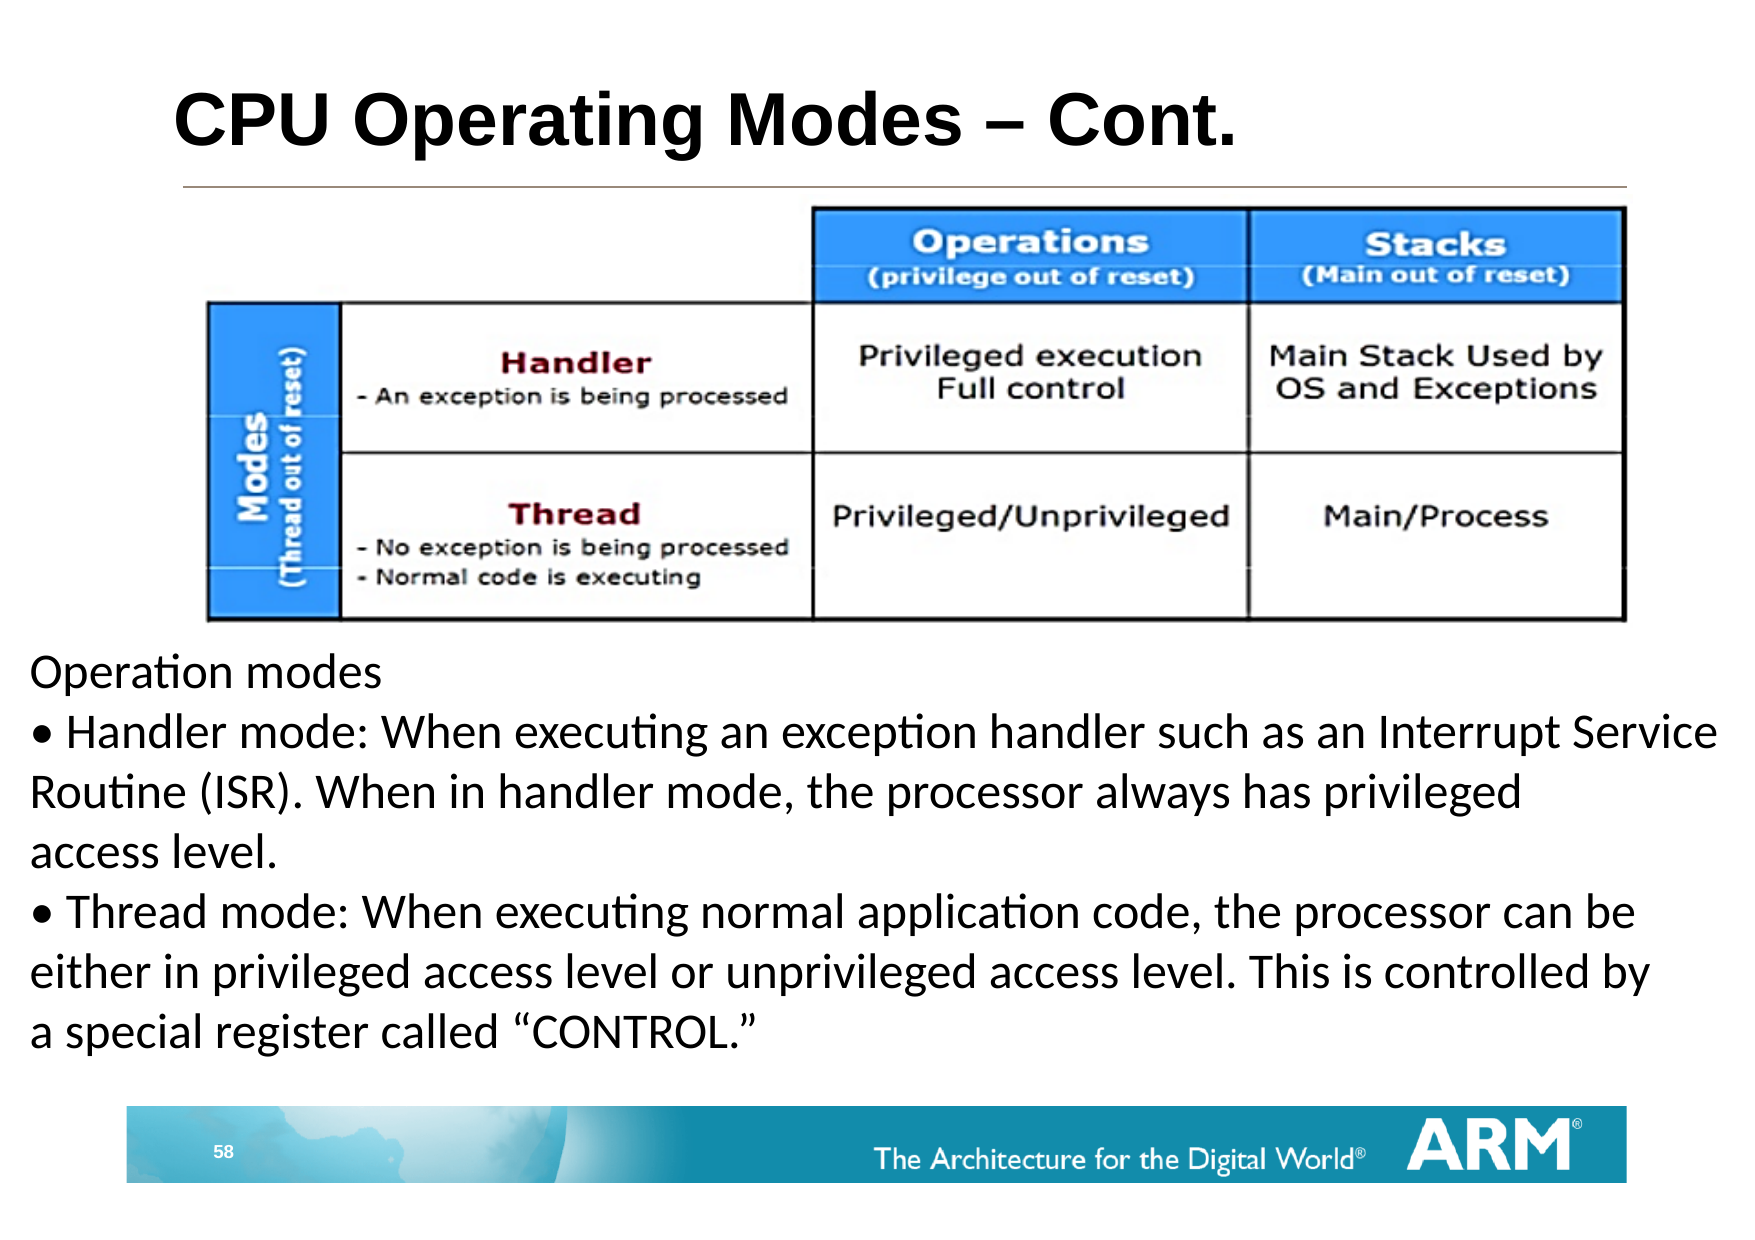

# CPU Operating Modes – Cont.
Operation modes
• Handler mode: When executing an exception handler such as an Interrupt Service
Routine (ISR). When in handler mode, the processor always has privileged
access level.
• Thread mode: When executing normal application code, the processor can be
either in privileged access level or unprivileged access level. This is controlled by
a special register called “CONTROL.”